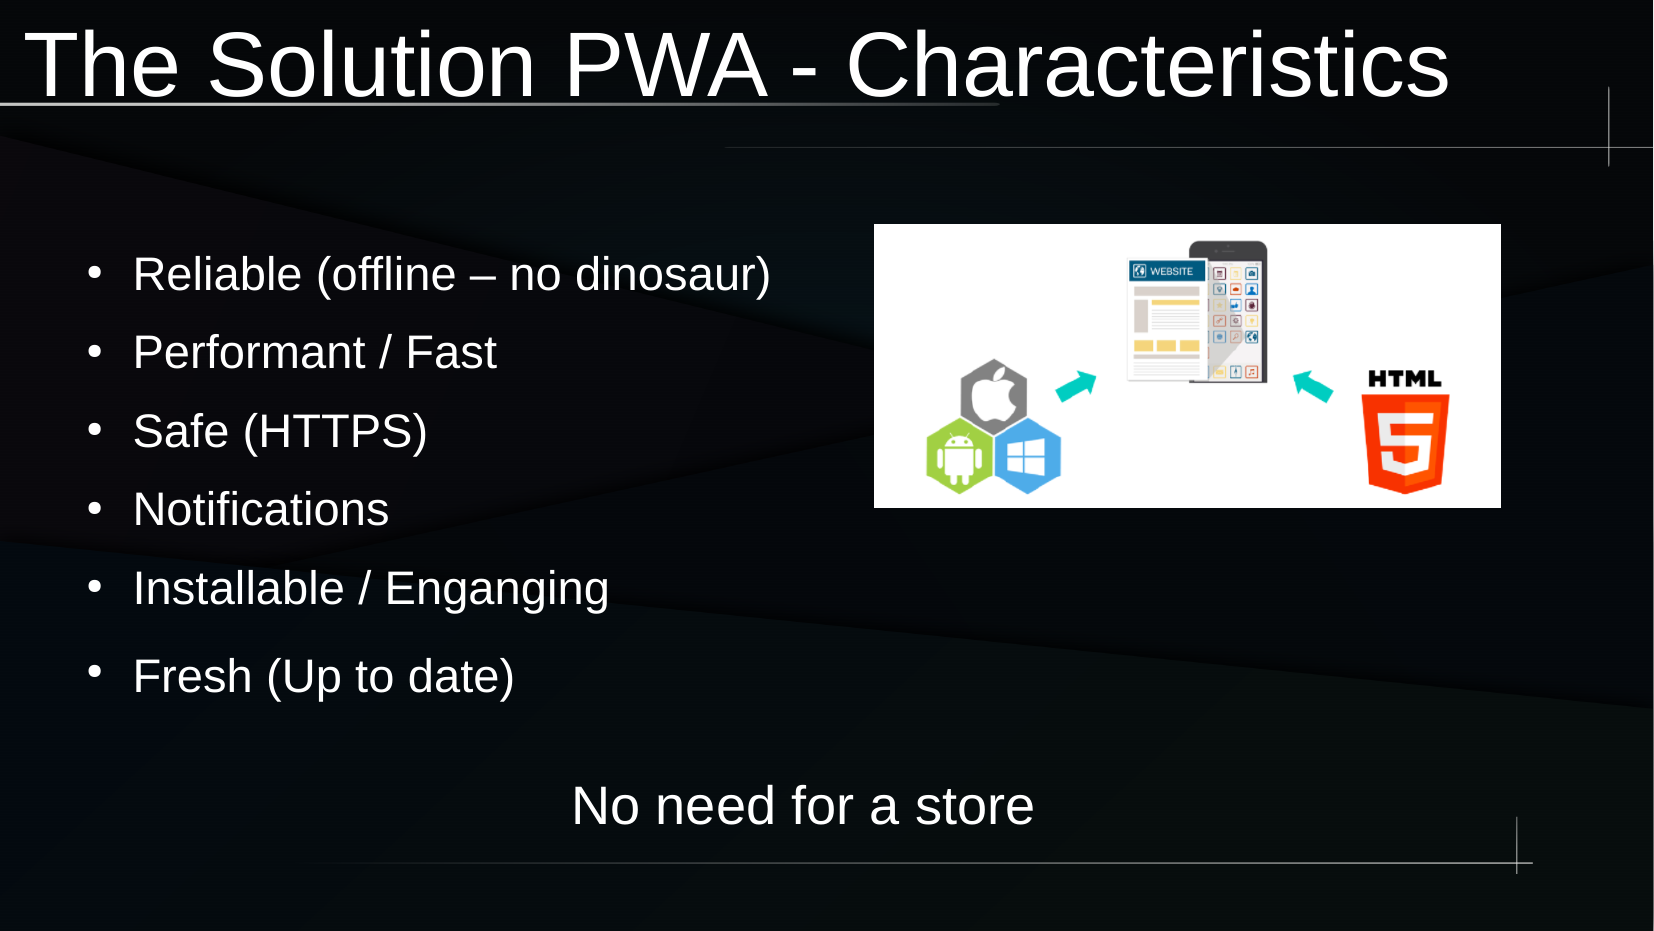

# The Solution PWA - Characteristics
Reliable (offline – no dinosaur)
Performant / Fast
Safe (HTTPS)
Notifications
Installable / Enganging
Fresh (Up to date)
No need for a store